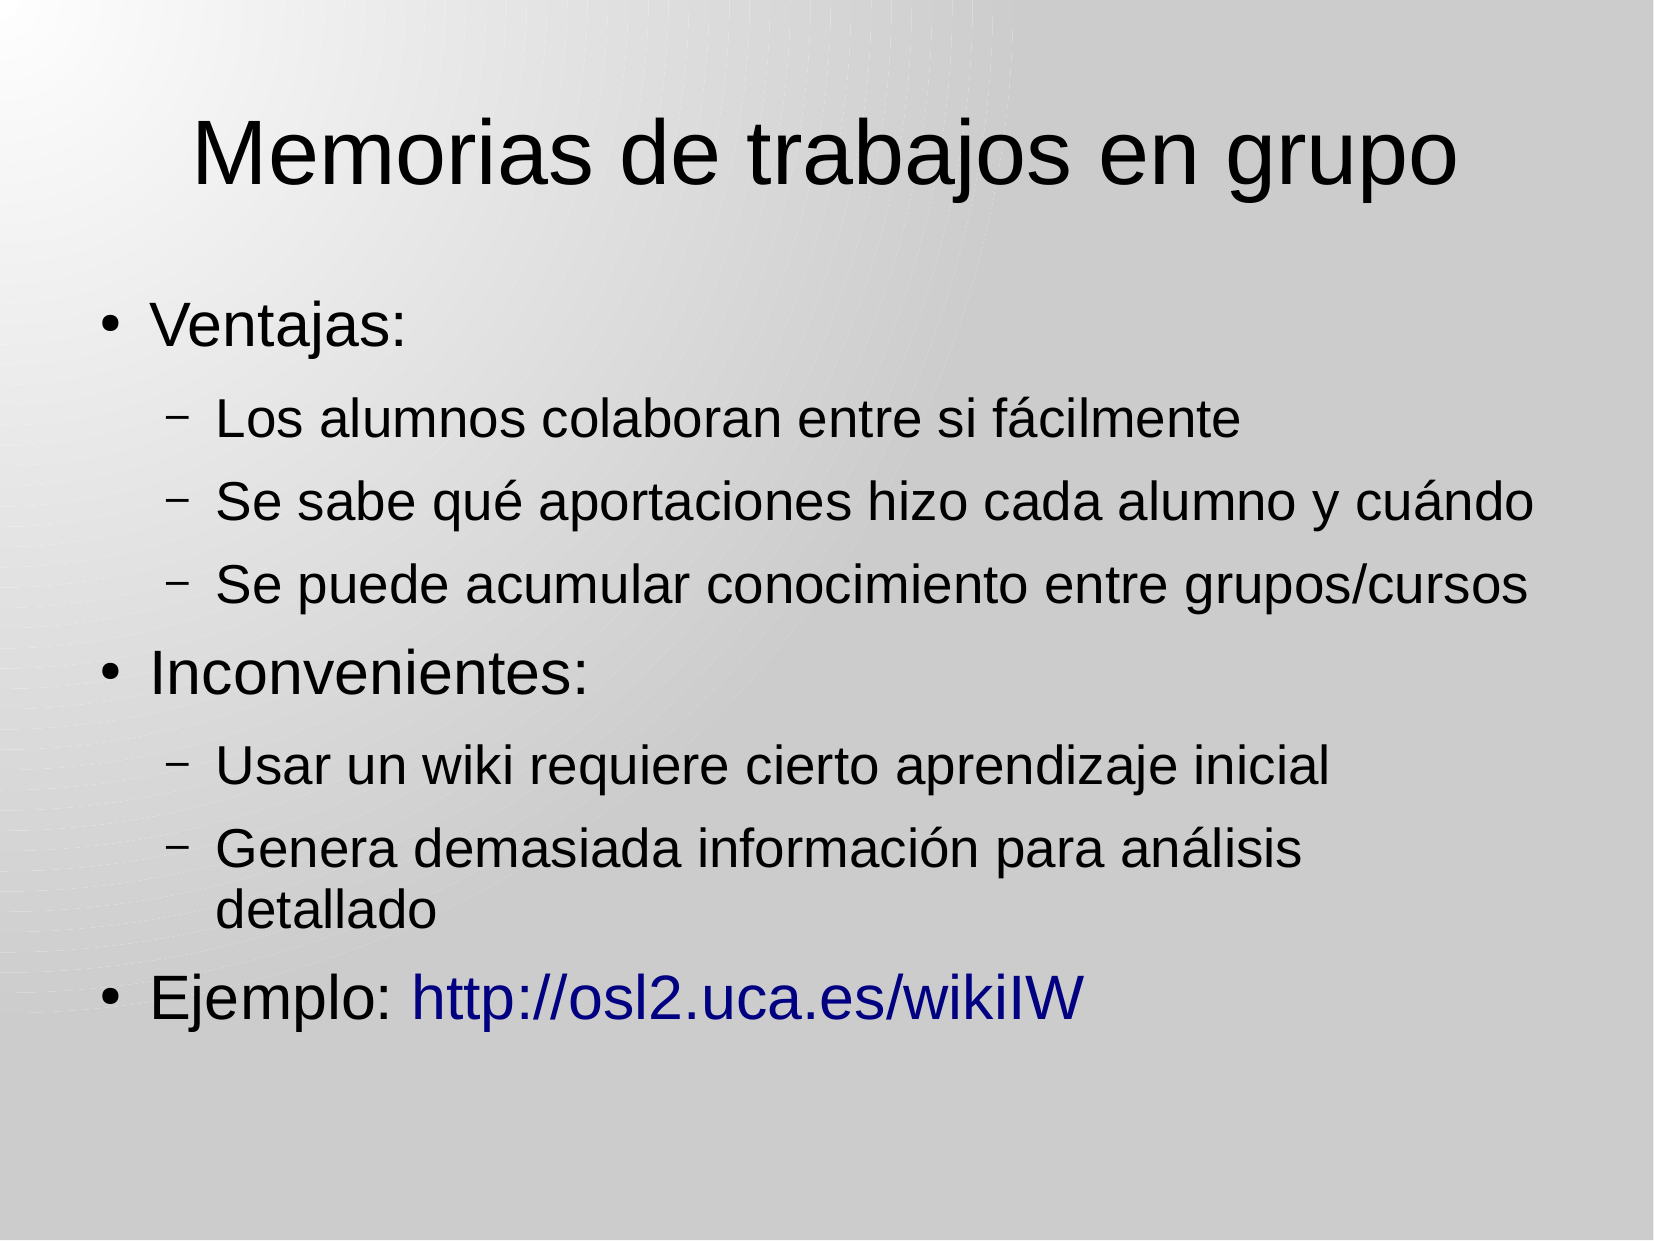

# Memorias de trabajos en grupo
Ventajas:
Los alumnos colaboran entre si fácilmente
Se sabe qué aportaciones hizo cada alumno y cuándo
Se puede acumular conocimiento entre grupos/cursos
Inconvenientes:
Usar un wiki requiere cierto aprendizaje inicial
Genera demasiada información para análisis detallado
Ejemplo: http://osl2.uca.es/wikiIW